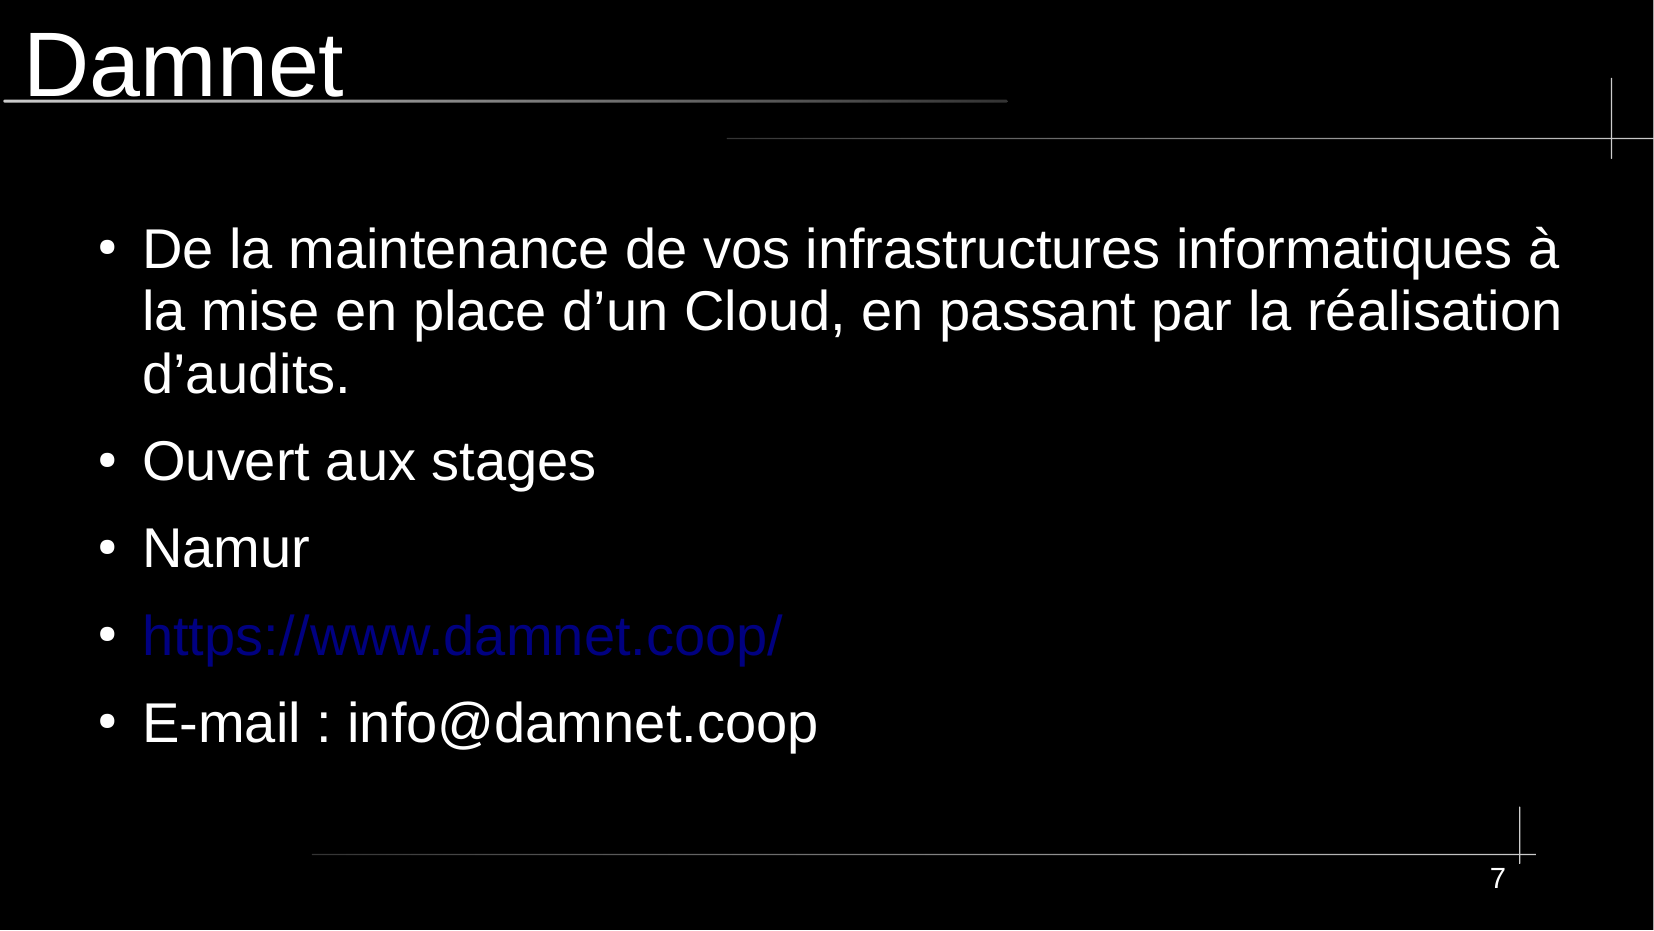

# Damnet
De la maintenance de vos infrastructures informatiques à la mise en place d’un Cloud, en passant par la réalisation d’audits.
Ouvert aux stages
Namur
https://www.damnet.coop/
E-mail : info@damnet.coop
7